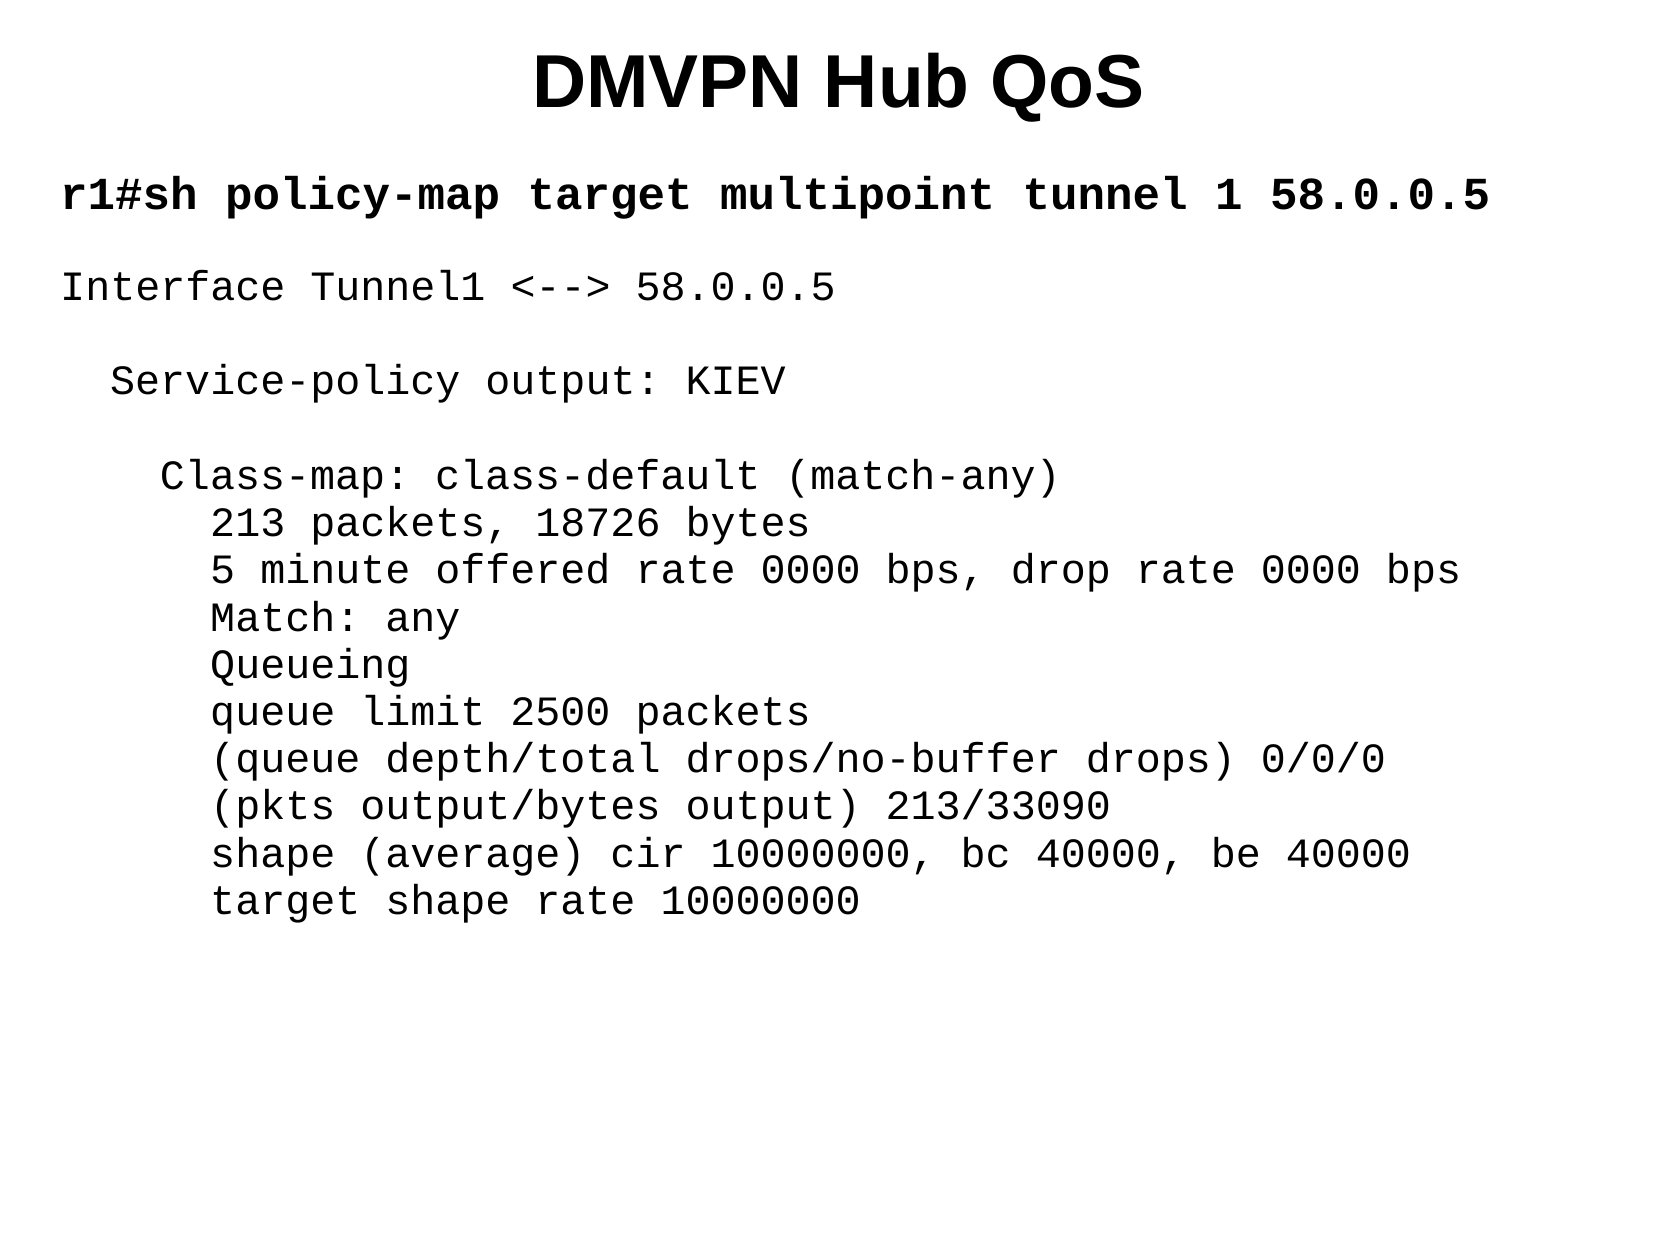

DMVPN Hub QoS
# r1#sh policy-map target multipoint tunnel 1 58.0.0.5
Interface Tunnel1 <--> 58.0.0.5
 Service-policy output: KIEV
 Class-map: class-default (match-any)
 213 packets, 18726 bytes
 5 minute offered rate 0000 bps, drop rate 0000 bps
 Match: any
 Queueing
 queue limit 2500 packets
 (queue depth/total drops/no-buffer drops) 0/0/0
 (pkts output/bytes output) 213/33090
 shape (average) cir 10000000, bc 40000, be 40000
 target shape rate 10000000